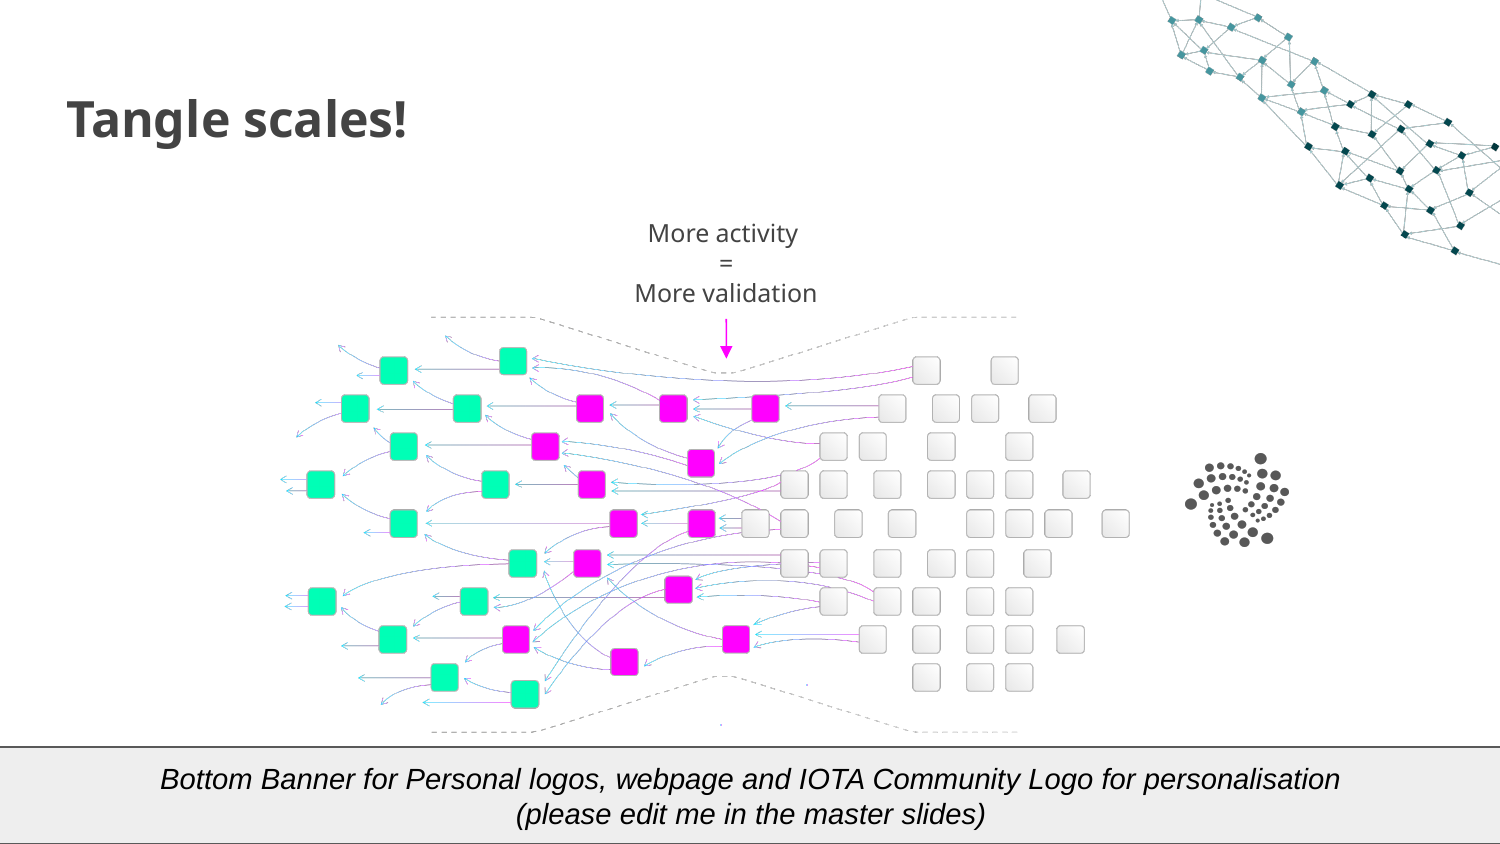

# Tangle scales!
More activity
=
More validation